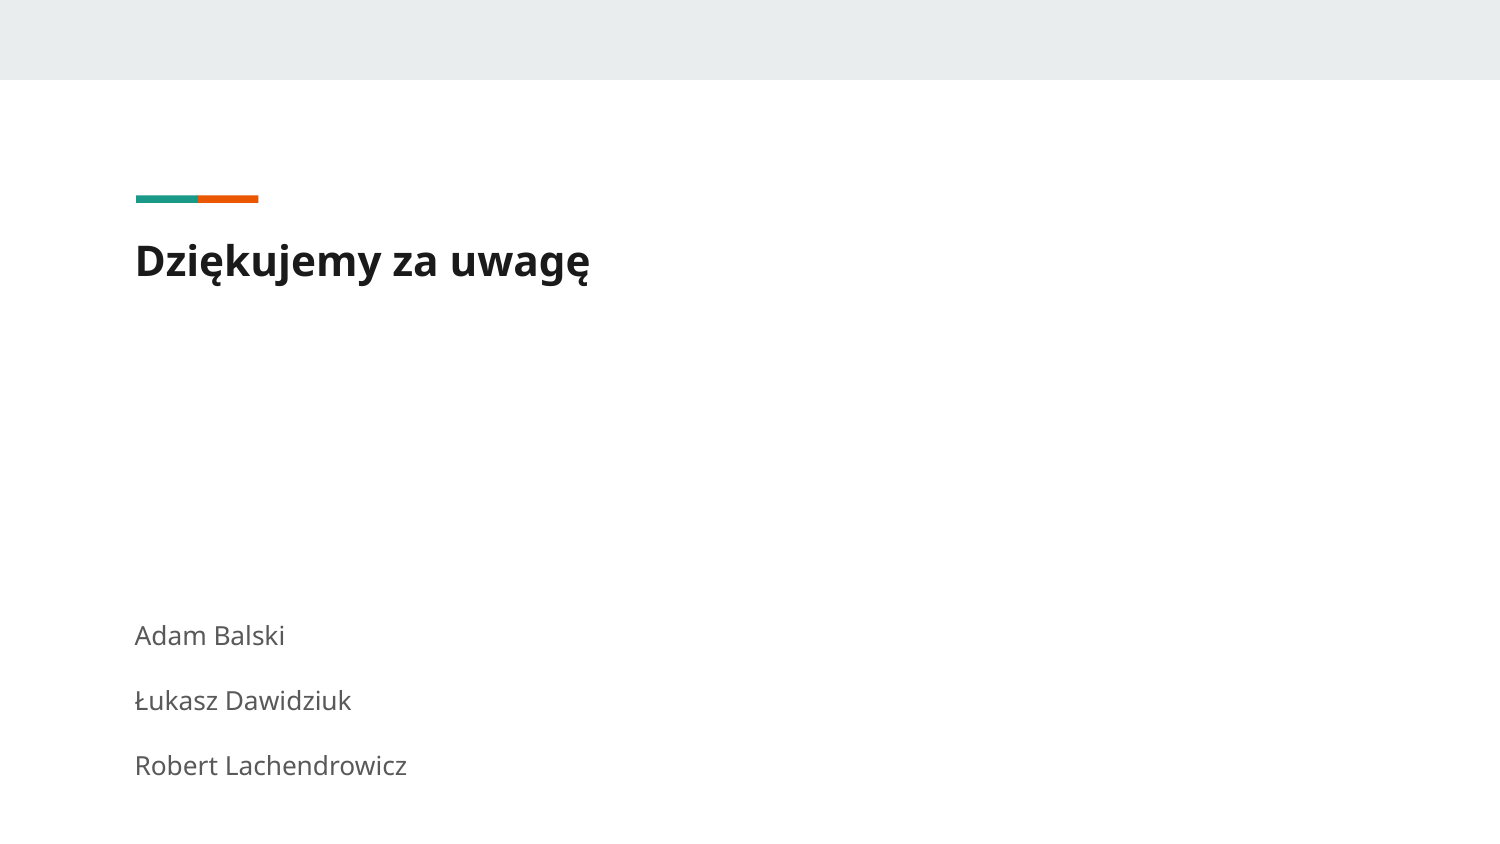

# Dziękujemy za uwagę
Adam Balski
Łukasz Dawidziuk
Robert Lachendrowicz